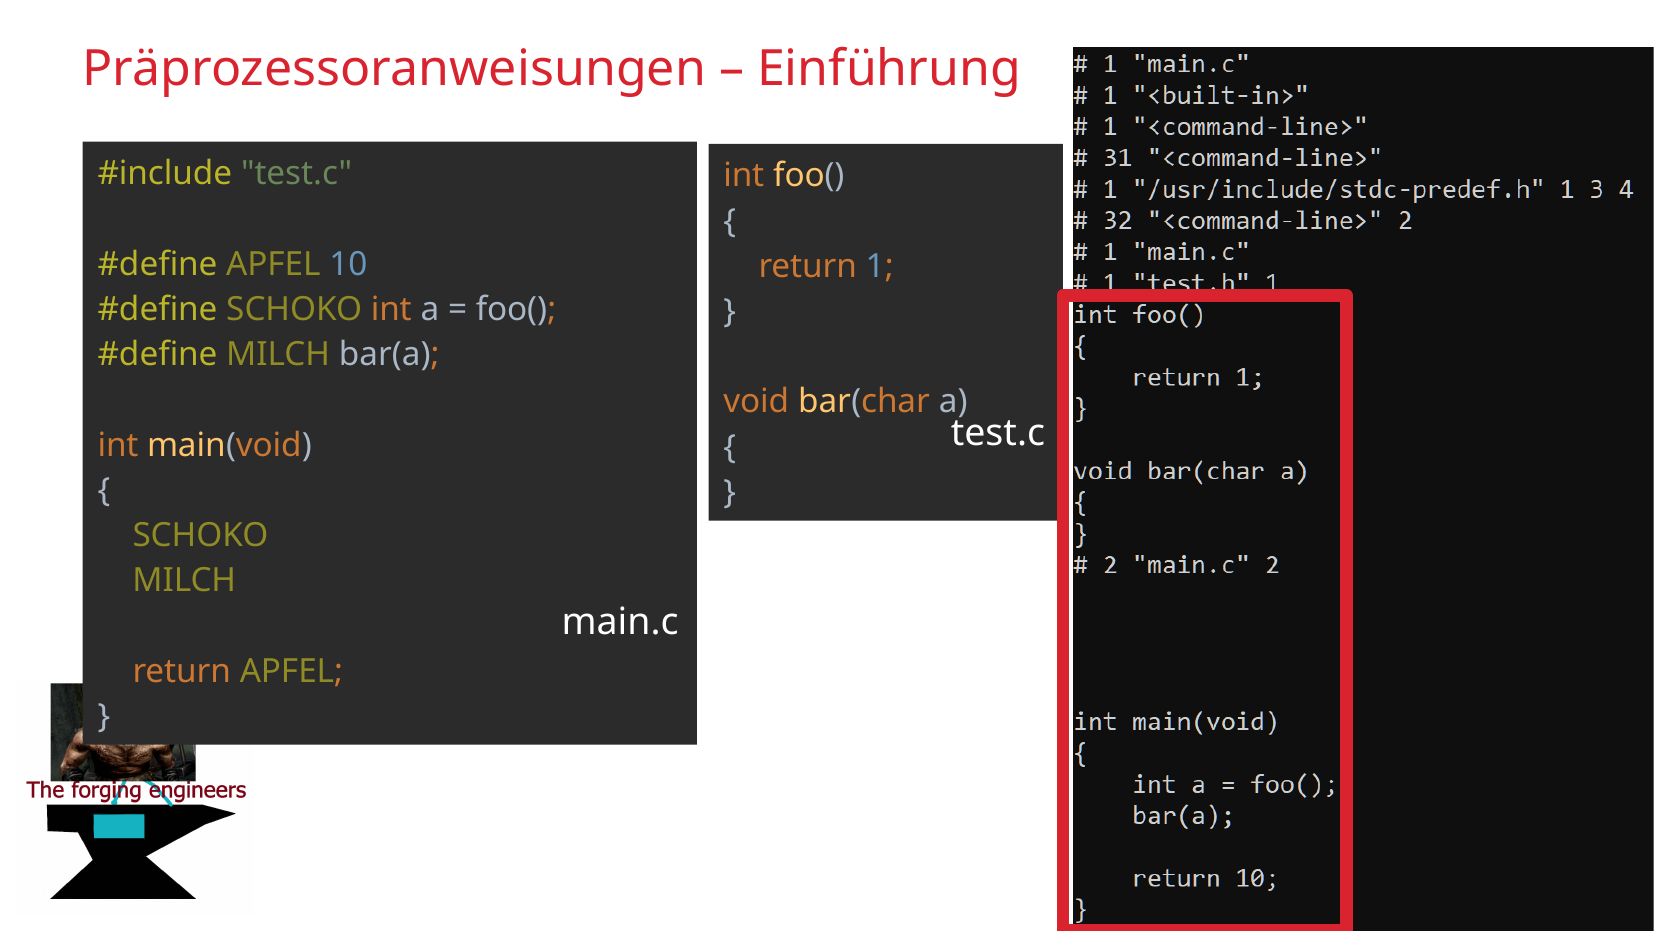

# Präprozessoranweisungen – Einführung
#include "test.c"
#define APFEL 10
#define SCHOKO int a = foo();
#define MILCH bar(a);
int main(void)
{
 SCHOKO
 MILCH
 return APFEL;
}
int foo()
{
 return 1;
}
void bar(char a)
{
}
test.c
main.c